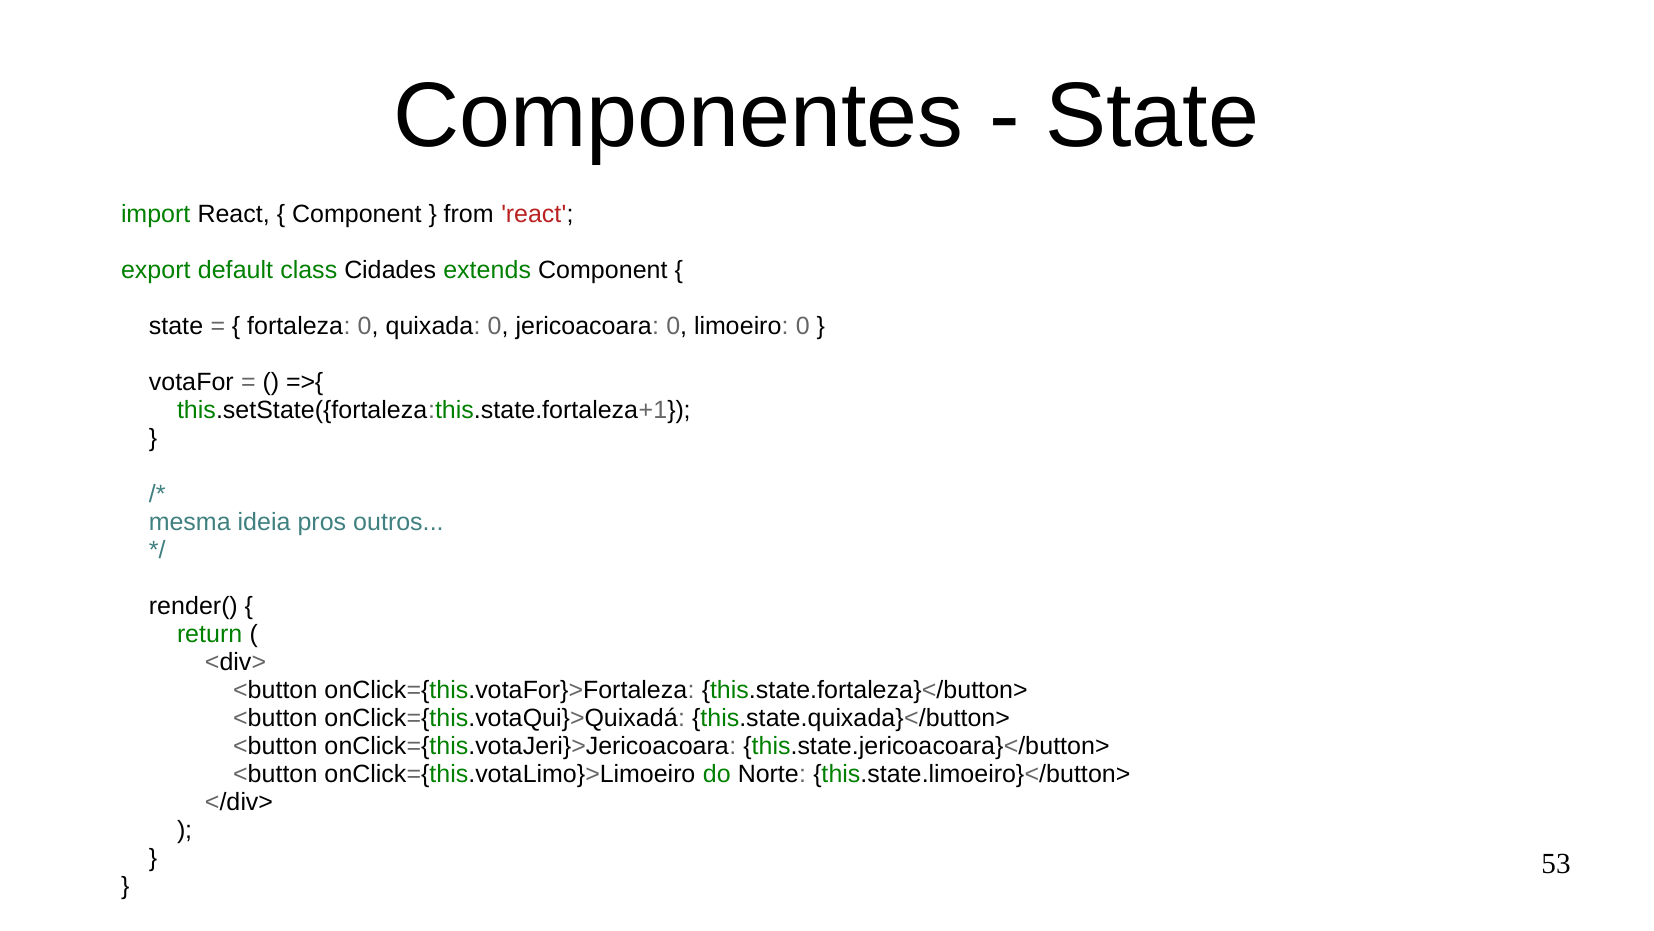

# Componentes - State
import React, { Component } from 'react';
export default class Cidades extends Component {
 state = { fortaleza: 0, quixada: 0, jericoacoara: 0, limoeiro: 0 }
 votaFor = () =>{
 this.setState({fortaleza:this.state.fortaleza+1});
 }
 /*
 mesma ideia pros outros...
 */
 render() {
 return (
 <div>
 <button onClick={this.votaFor}>Fortaleza: {this.state.fortaleza}</button>
 <button onClick={this.votaQui}>Quixadá: {this.state.quixada}</button>
 <button onClick={this.votaJeri}>Jericoacoara: {this.state.jericoacoara}</button>
 <button onClick={this.votaLimo}>Limoeiro do Norte: {this.state.limoeiro}</button>
 </div>
 );
 }
}
53